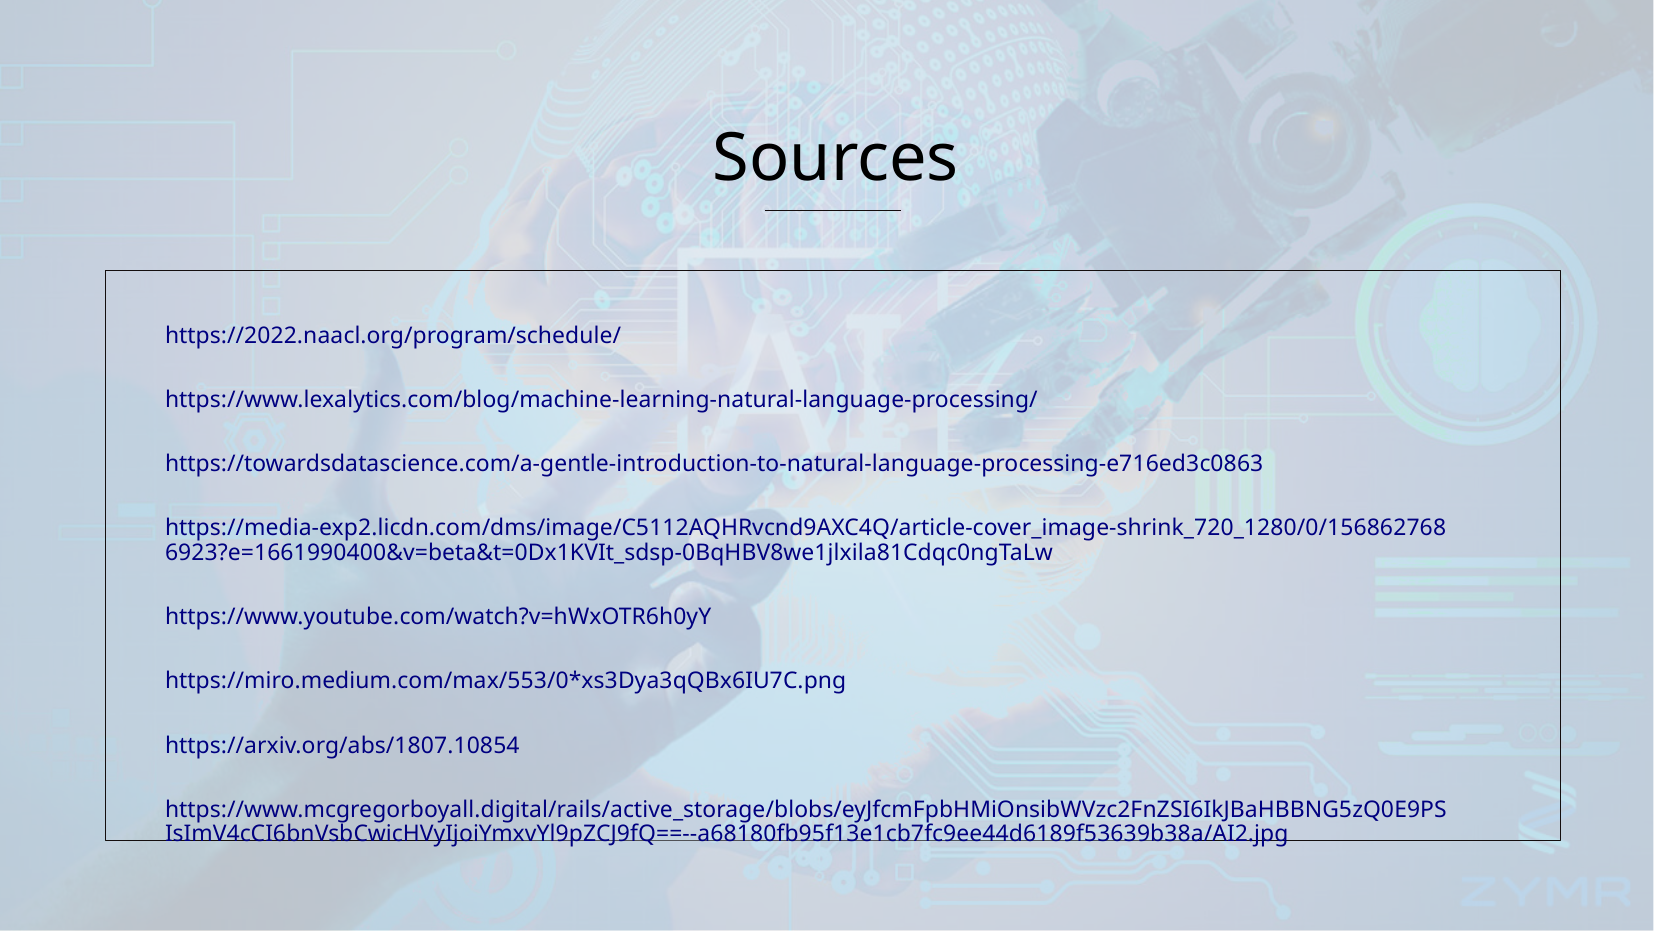

# Sources
https://2022.naacl.org/program/schedule/
https://www.lexalytics.com/blog/machine-learning-natural-language-processing/
https://towardsdatascience.com/a-gentle-introduction-to-natural-language-processing-e716ed3c0863
https://media-exp2.licdn.com/dms/image/C5112AQHRvcnd9AXC4Q/article-cover_image-shrink_720_1280/0/1568627686923?e=1661990400&v=beta&t=0Dx1KVIt_sdsp-0BqHBV8we1jlxila81Cdqc0ngTaLw
https://www.youtube.com/watch?v=hWxOTR6h0yY
https://miro.medium.com/max/553/0*xs3Dya3qQBx6IU7C.png
https://arxiv.org/abs/1807.10854
https://www.mcgregorboyall.digital/rails/active_storage/blobs/eyJfcmFpbHMiOnsibWVzc2FnZSI6IkJBaHBBNG5zQ0E9PSIsImV4cCI6bnVsbCwicHVyIjoiYmxvYl9pZCJ9fQ==--a68180fb95f13e1cb7fc9ee44d6189f53639b38a/AI2.jpg